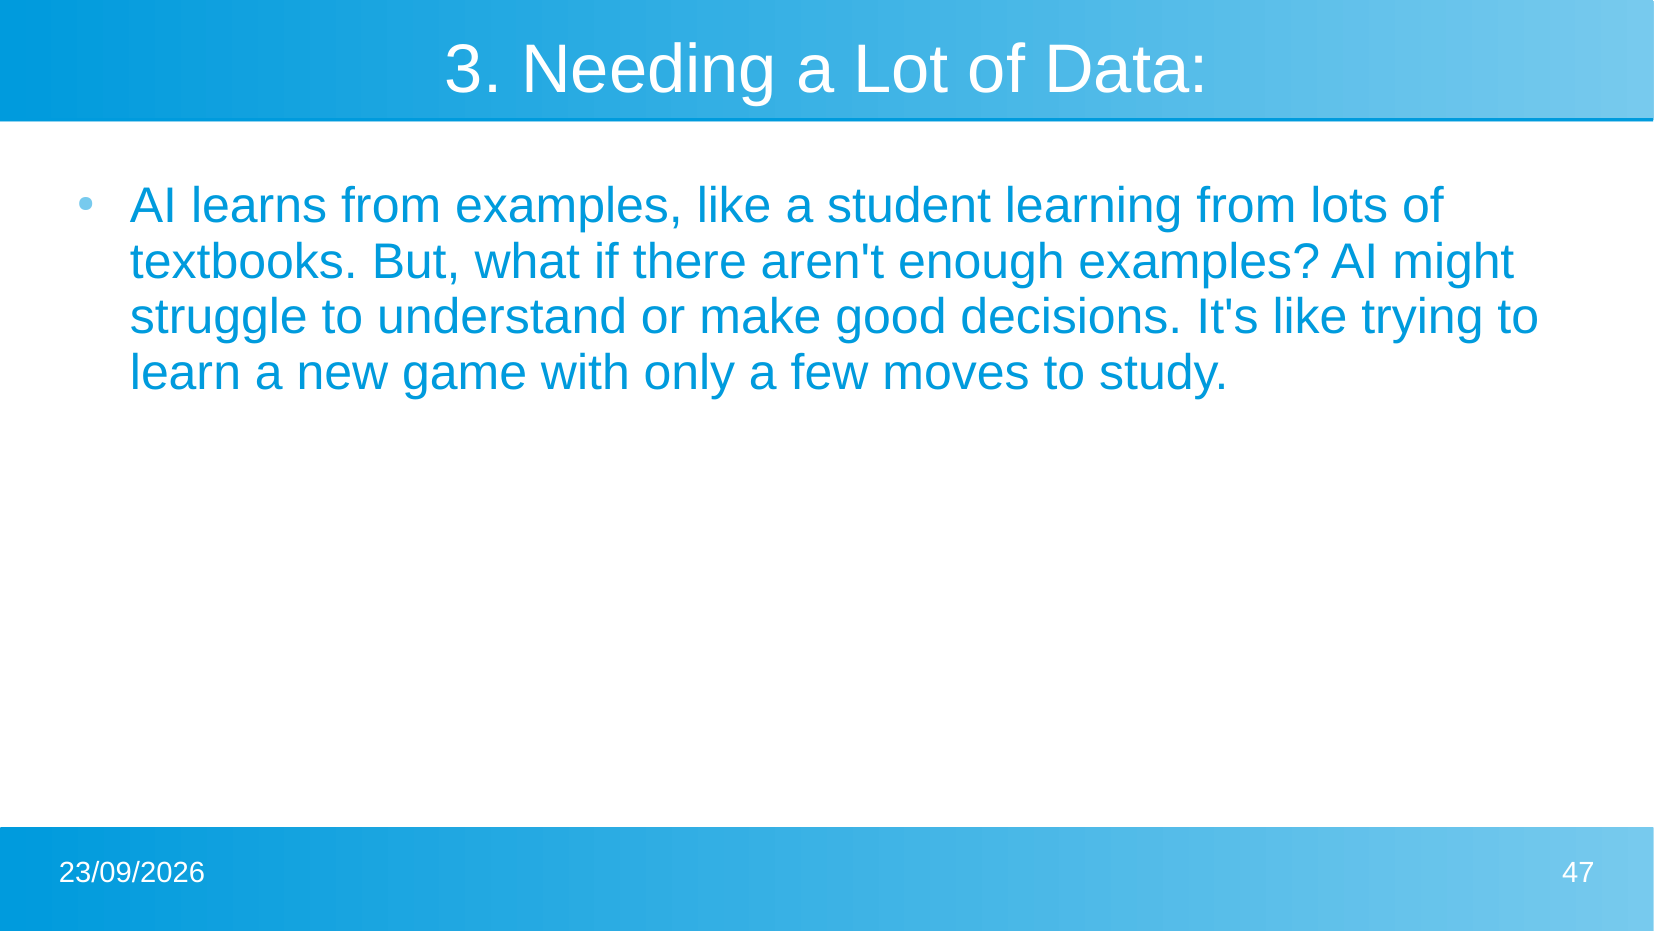

# 3. Needing a Lot of Data:
AI learns from examples, like a student learning from lots of textbooks. But, what if there aren't enough examples? AI might struggle to understand or make good decisions. It's like trying to learn a new game with only a few moves to study.
47